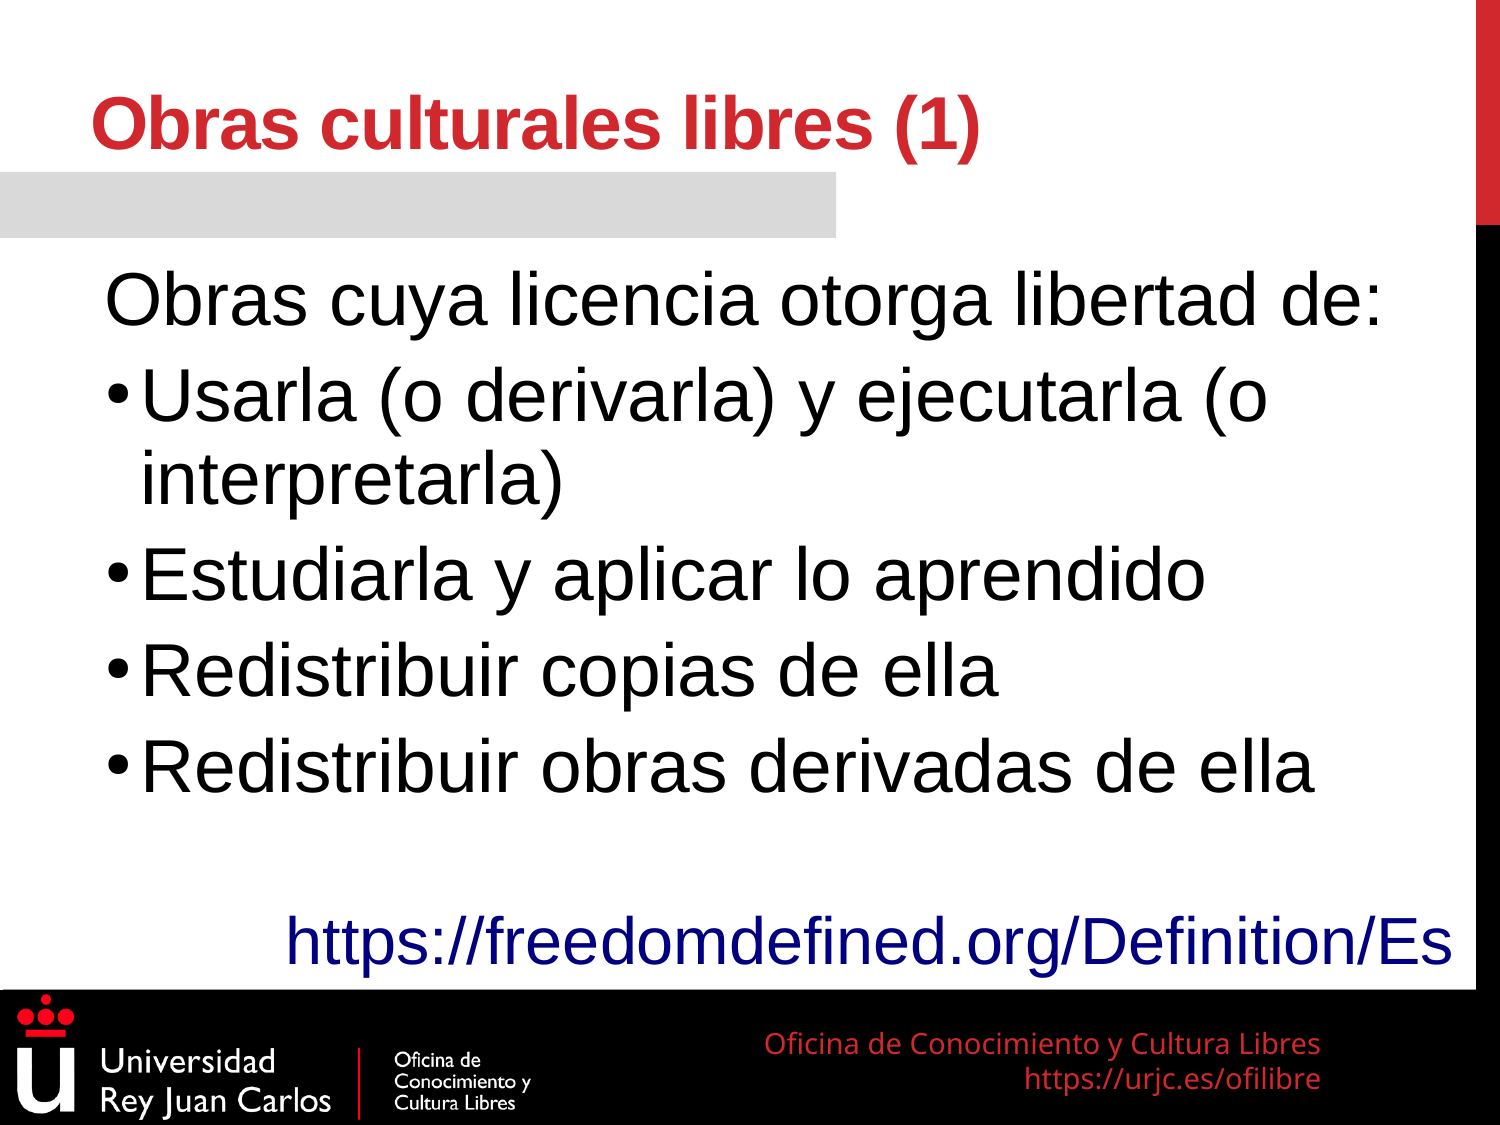

Obras culturales libres (1)
#
Obras cuya licencia otorga libertad de:
Usarla (o derivarla) y ejecutarla (o interpretarla)
Estudiarla y aplicar lo aprendido
Redistribuir copias de ella
Redistribuir obras derivadas de ella
https://freedomdefined.org/Definition/Es